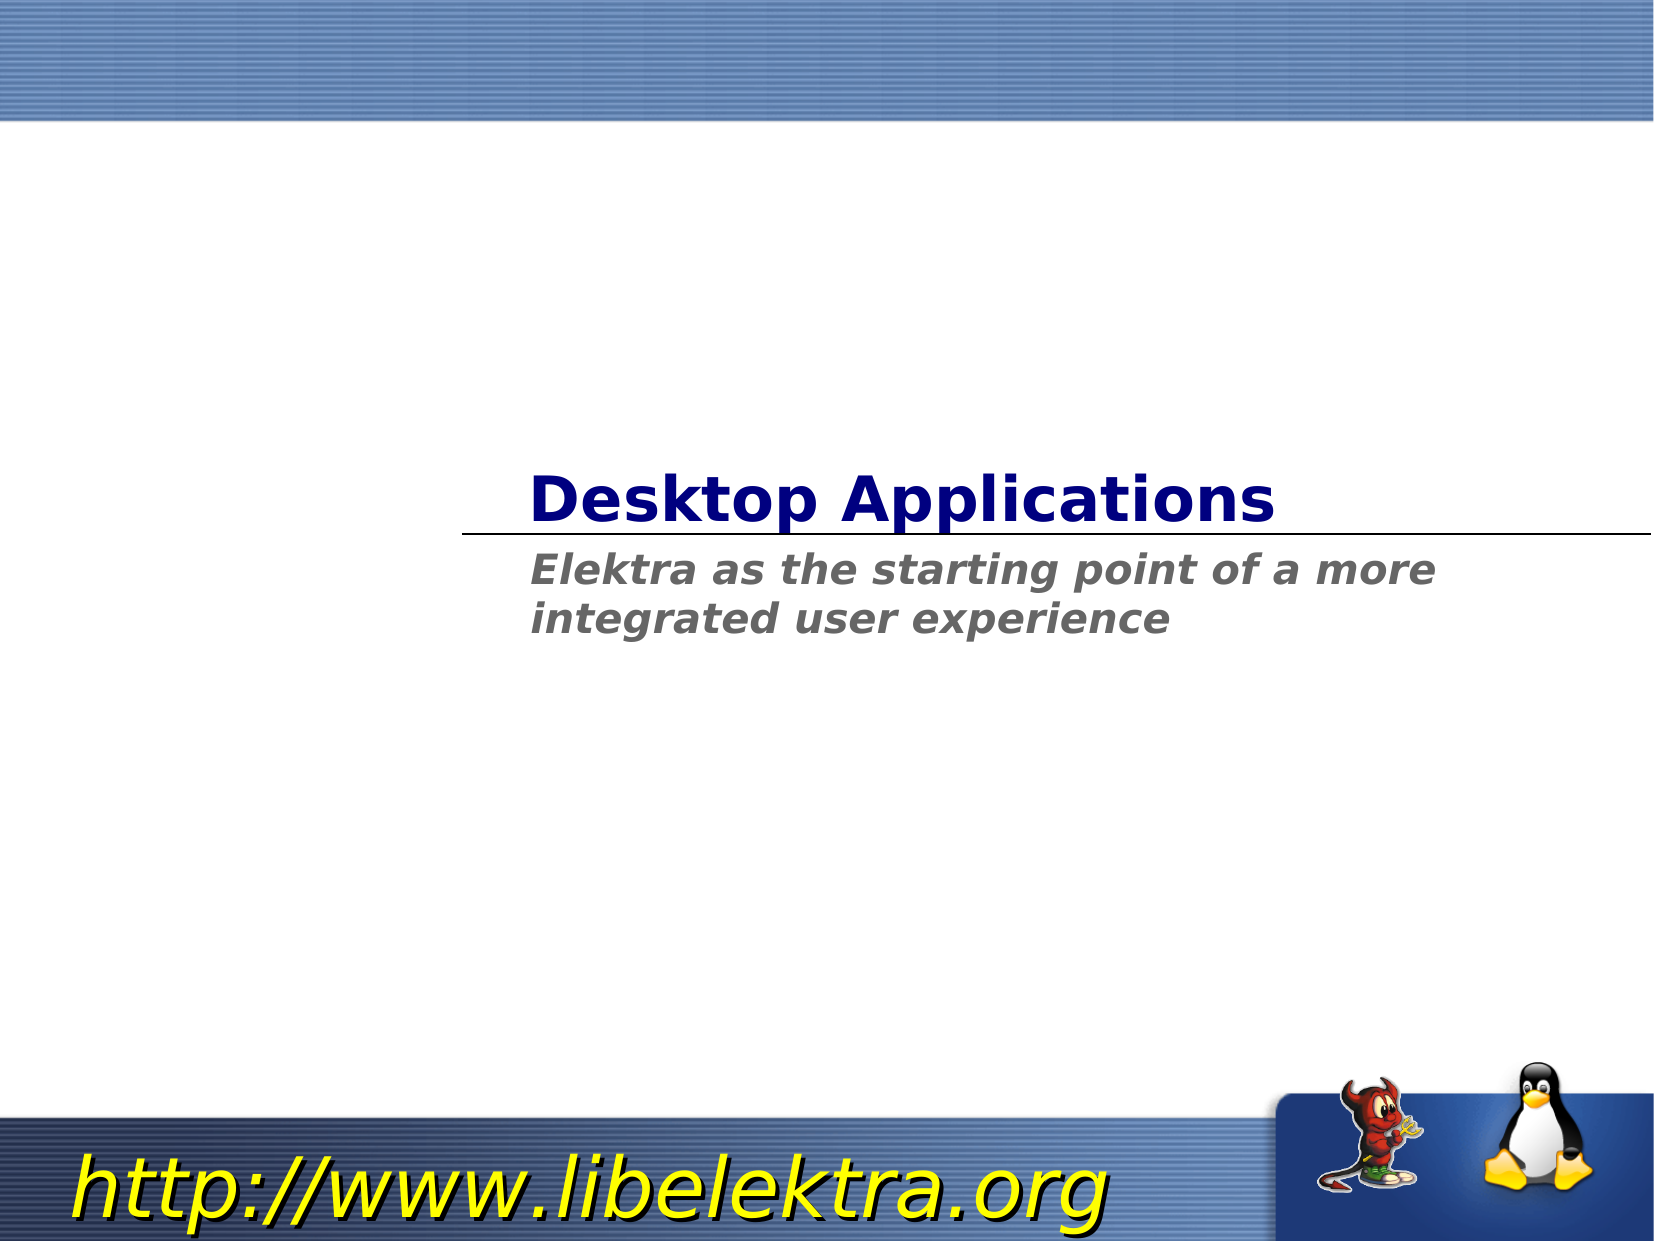

Desktop Applications
Elektra as the starting point of a more integrated user experience